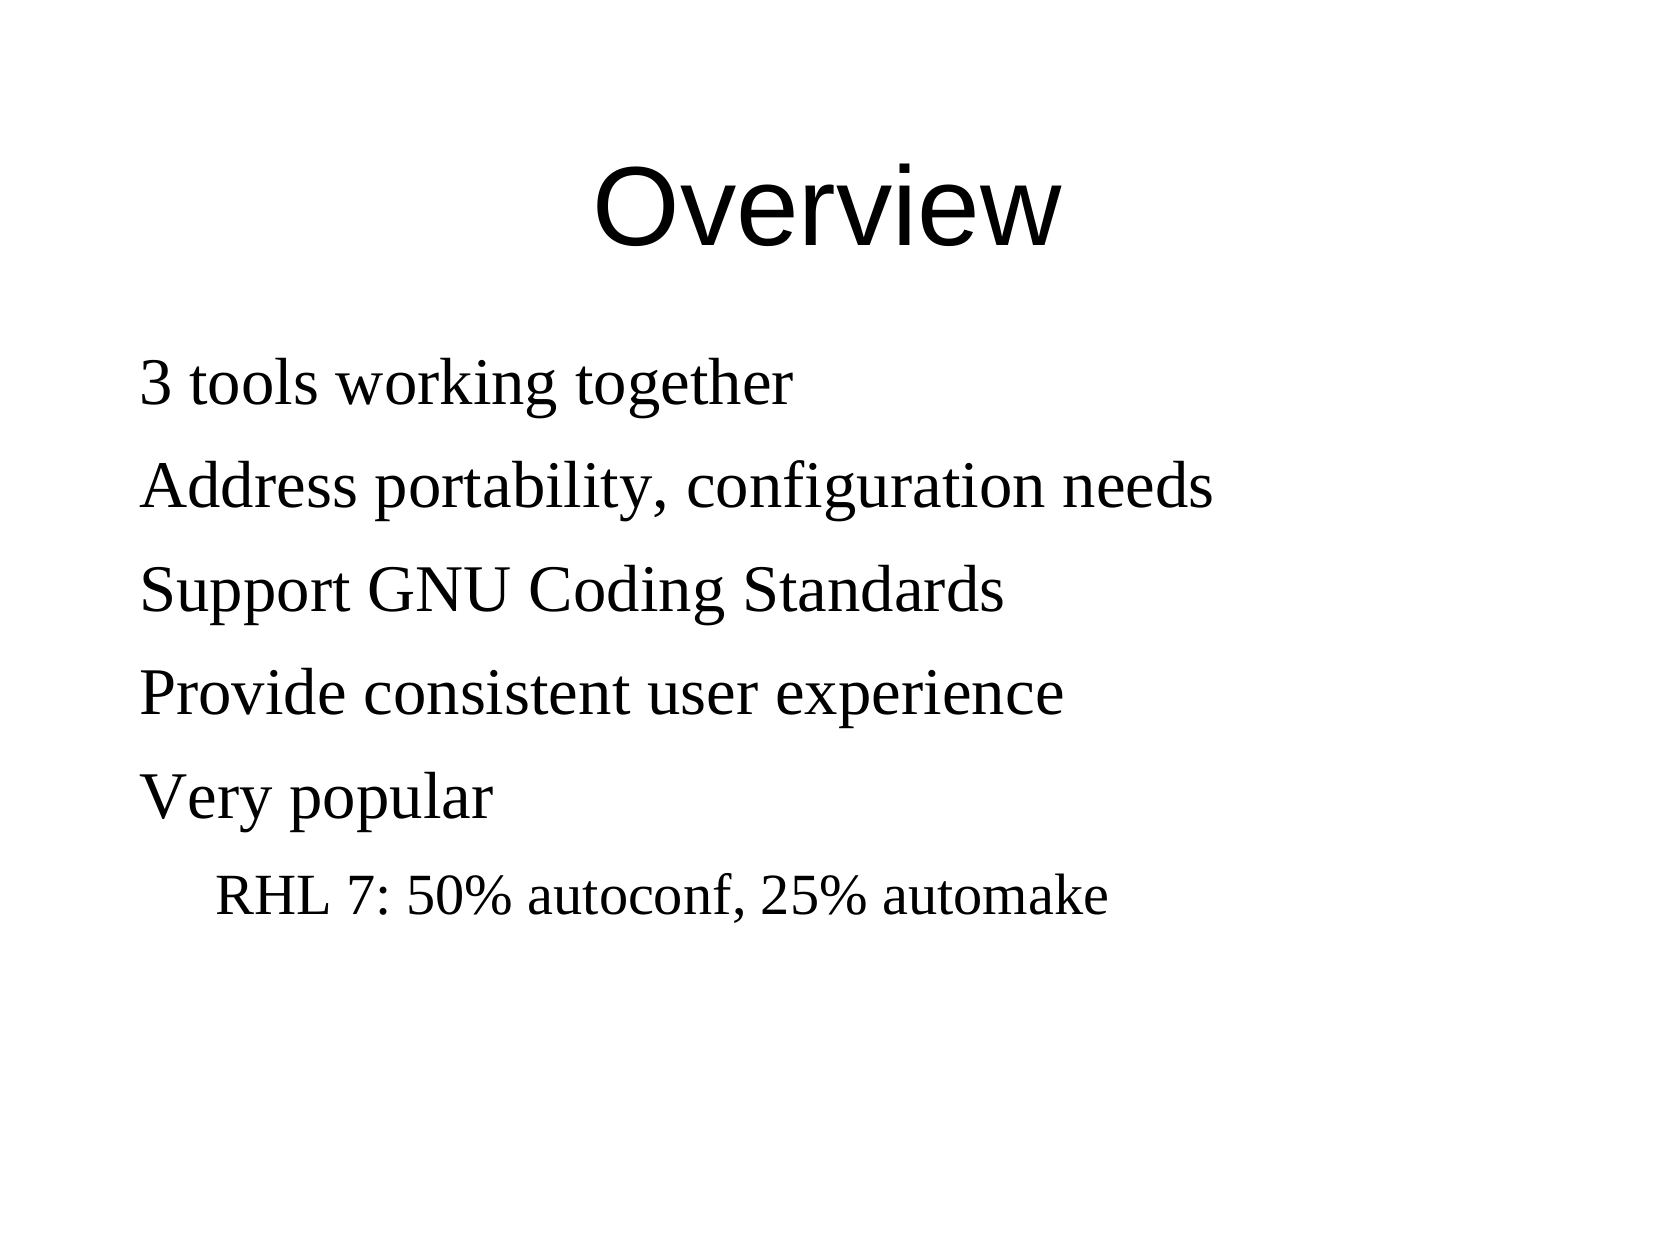

# Overview
3 tools working together
Address portability, configuration needs
Support GNU Coding Standards
Provide consistent user experience
Very popular
RHL 7: 50% autoconf, 25% automake